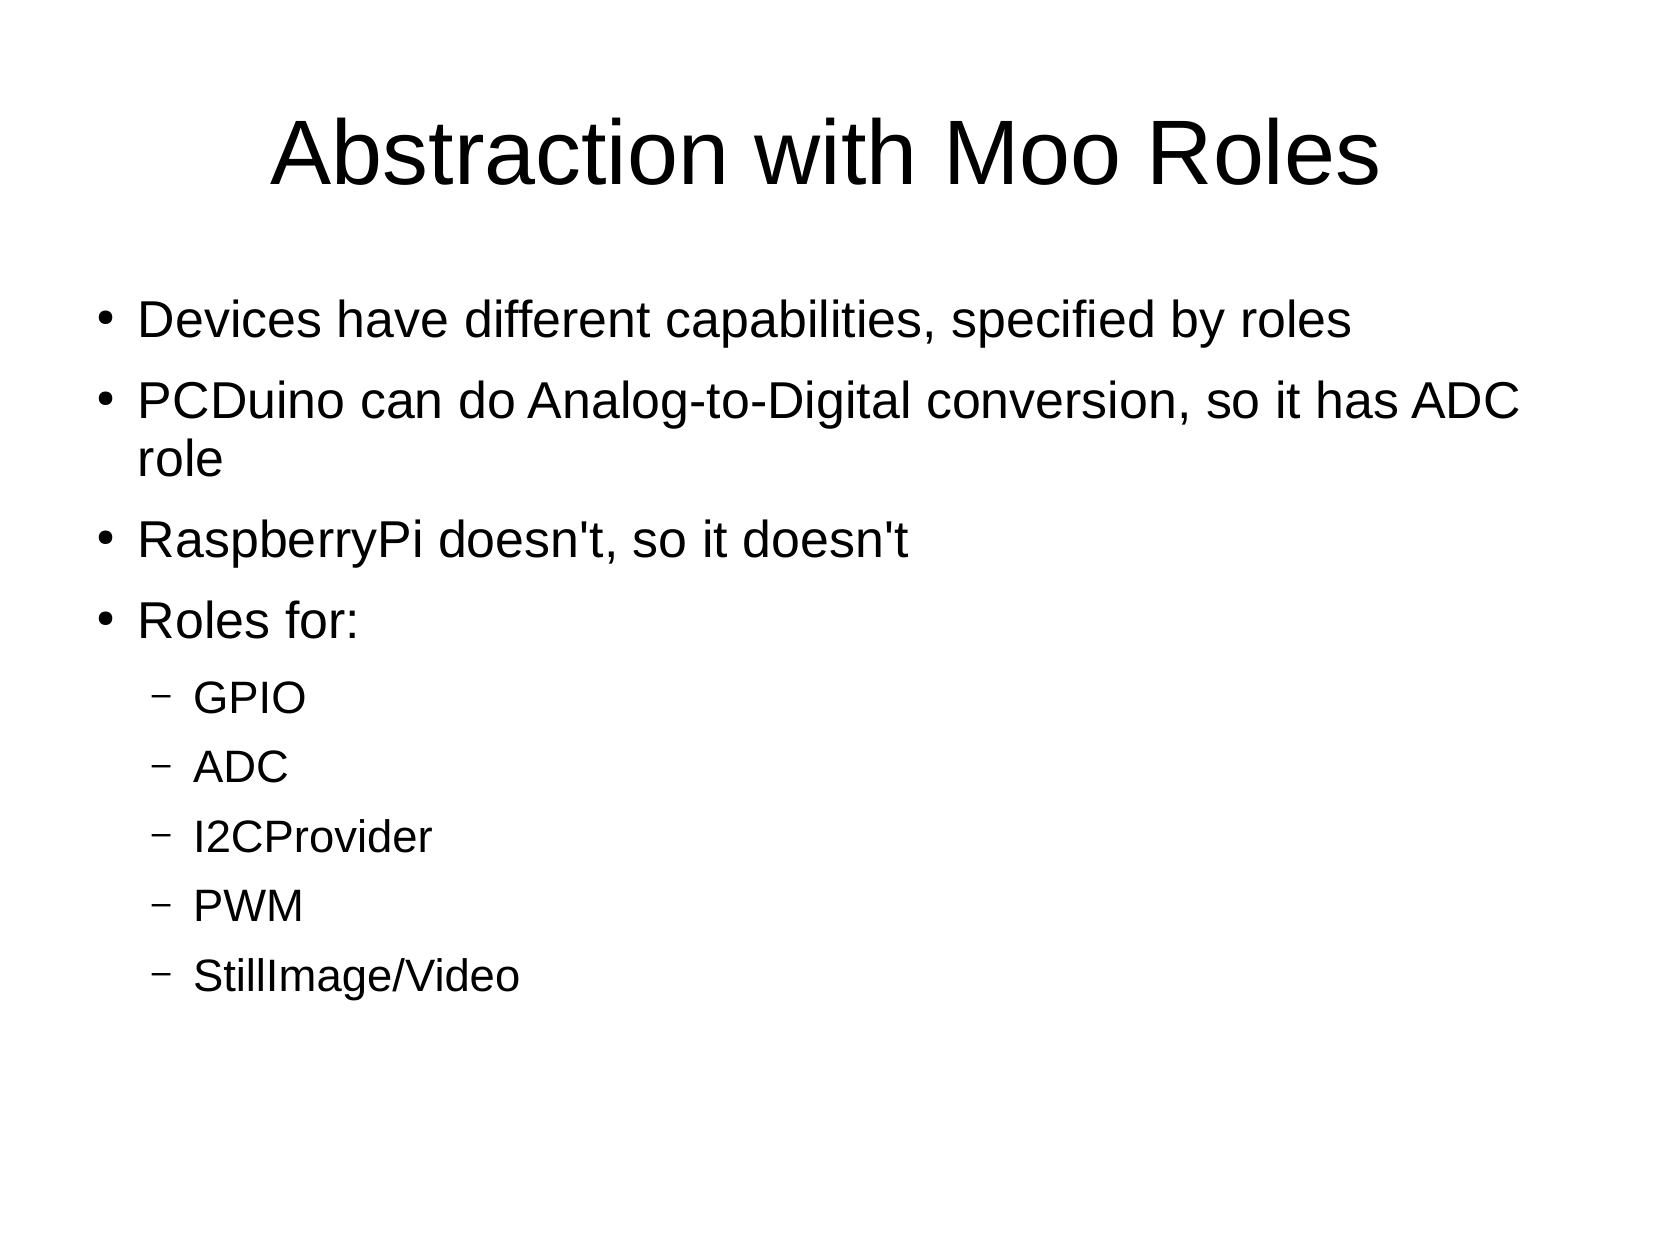

# Abstraction with Moo Roles
Devices have different capabilities, specified by roles
PCDuino can do Analog-to-Digital conversion, so it has ADC role
RaspberryPi doesn't, so it doesn't
Roles for:
GPIO
ADC
I2CProvider
PWM
StillImage/Video